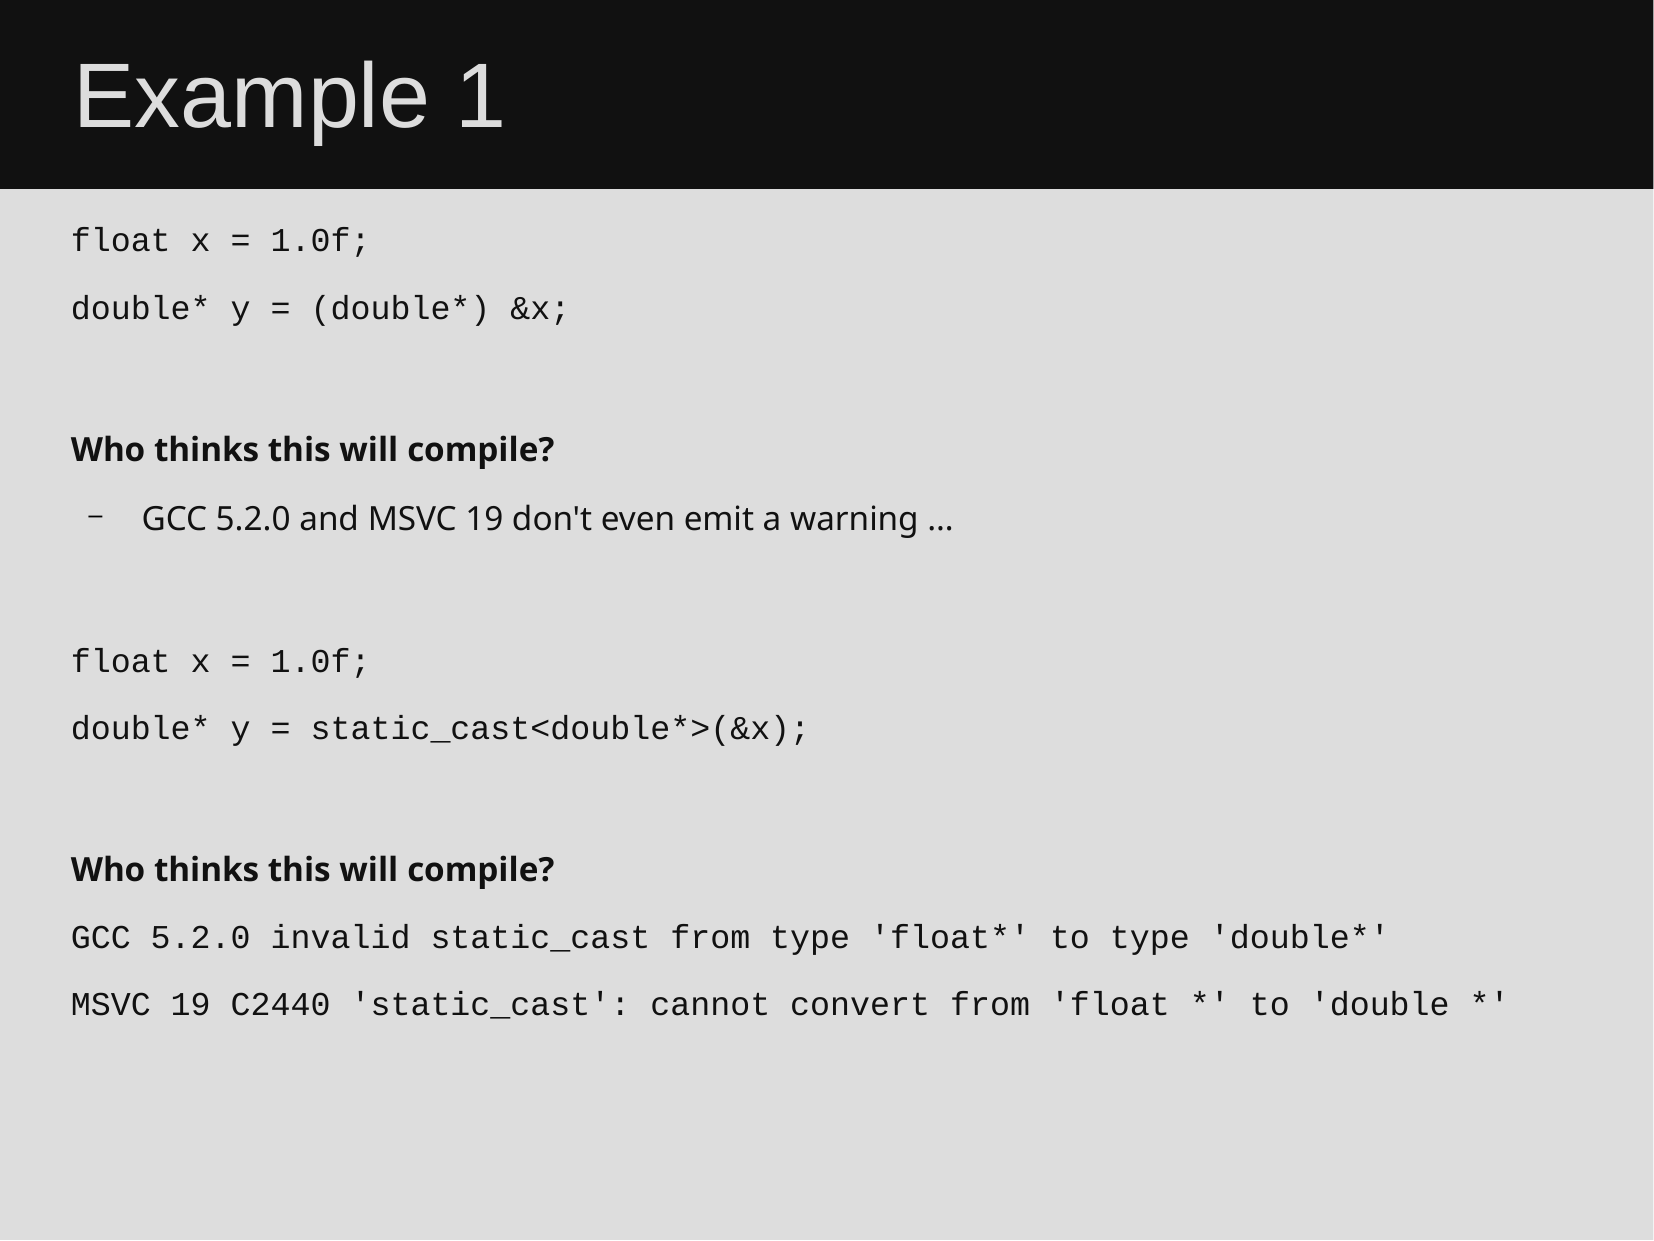

Example 1
# float x = 1.0f;
double* y = (double*) &x;
Who thinks this will compile?
GCC 5.2.0 and MSVC 19 don't even emit a warning …
float x = 1.0f;
double* y = static_cast<double*>(&x);
Who thinks this will compile?
GCC 5.2.0 invalid static_cast from type 'float*' to type 'double*'
MSVC 19 C2440 'static_cast': cannot convert from 'float *' to 'double *'